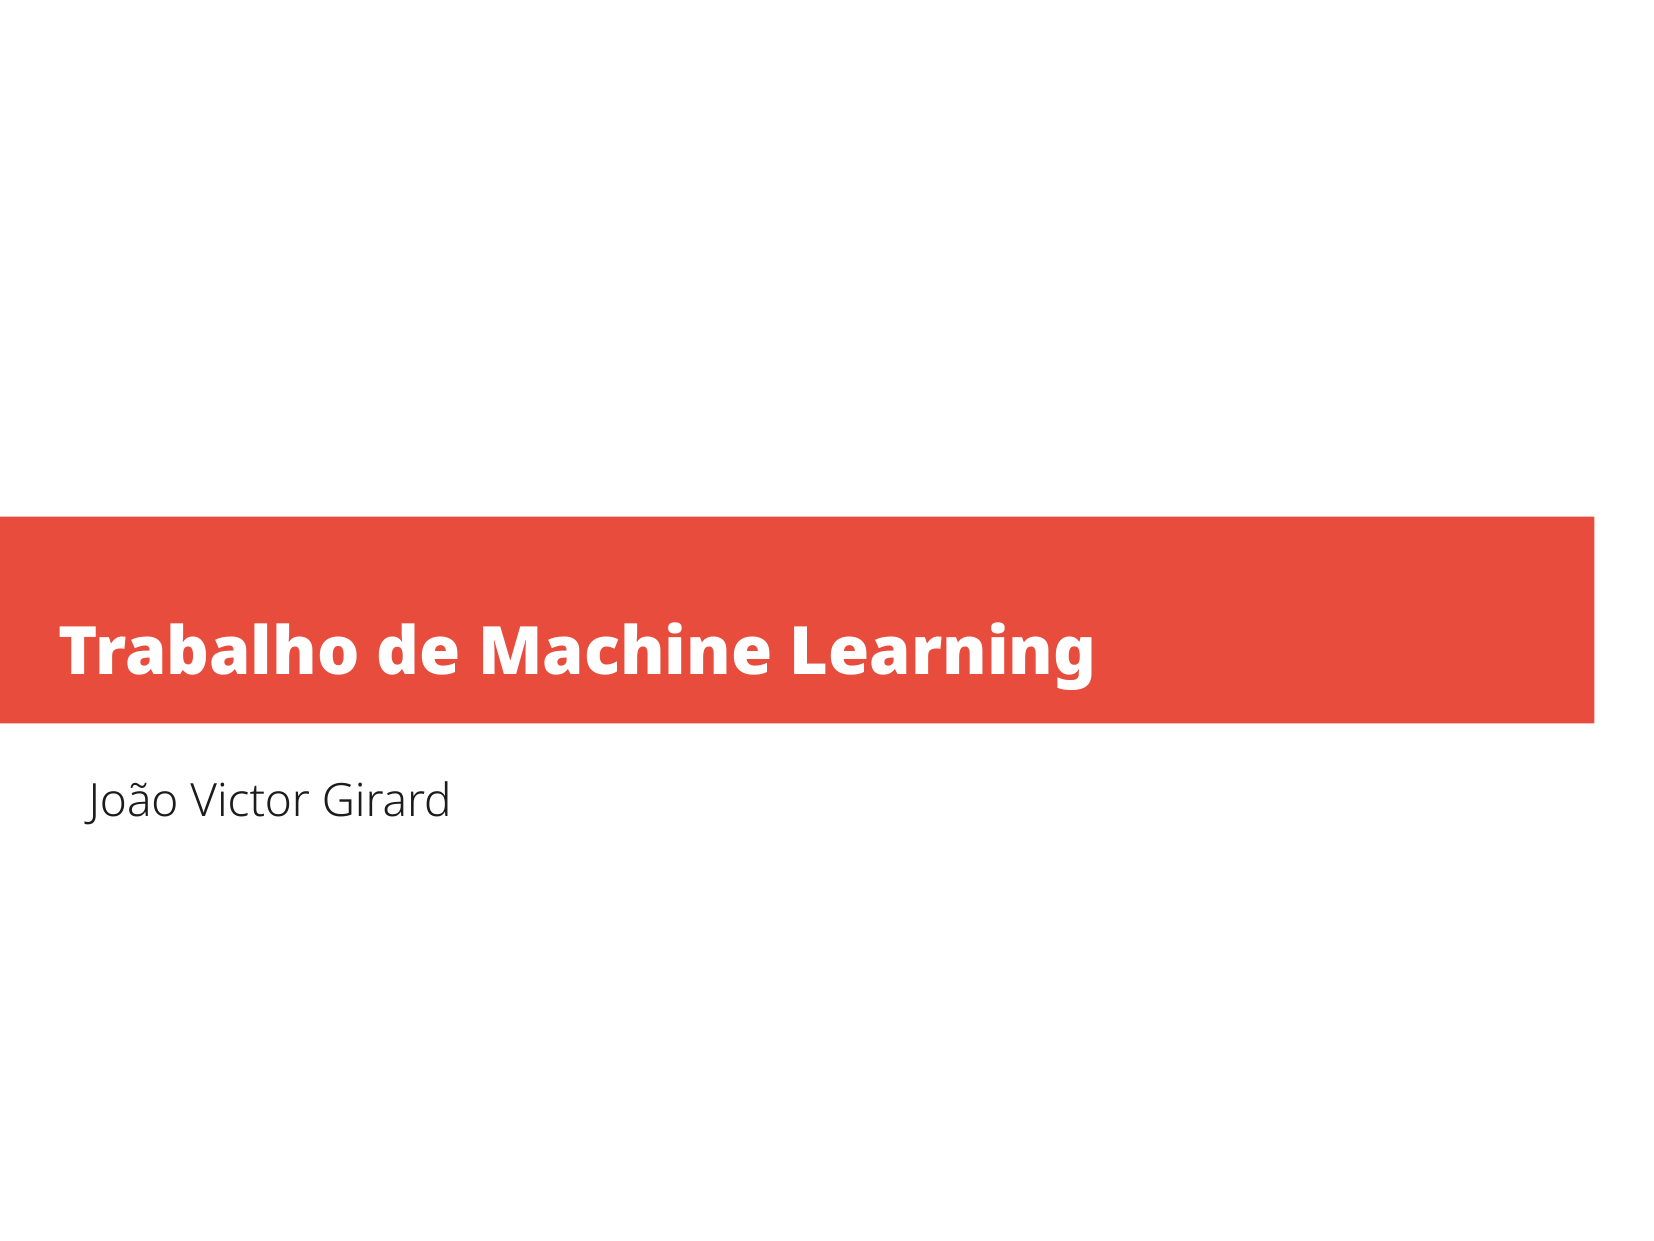

# Trabalho de Machine Learning
João Victor Girard